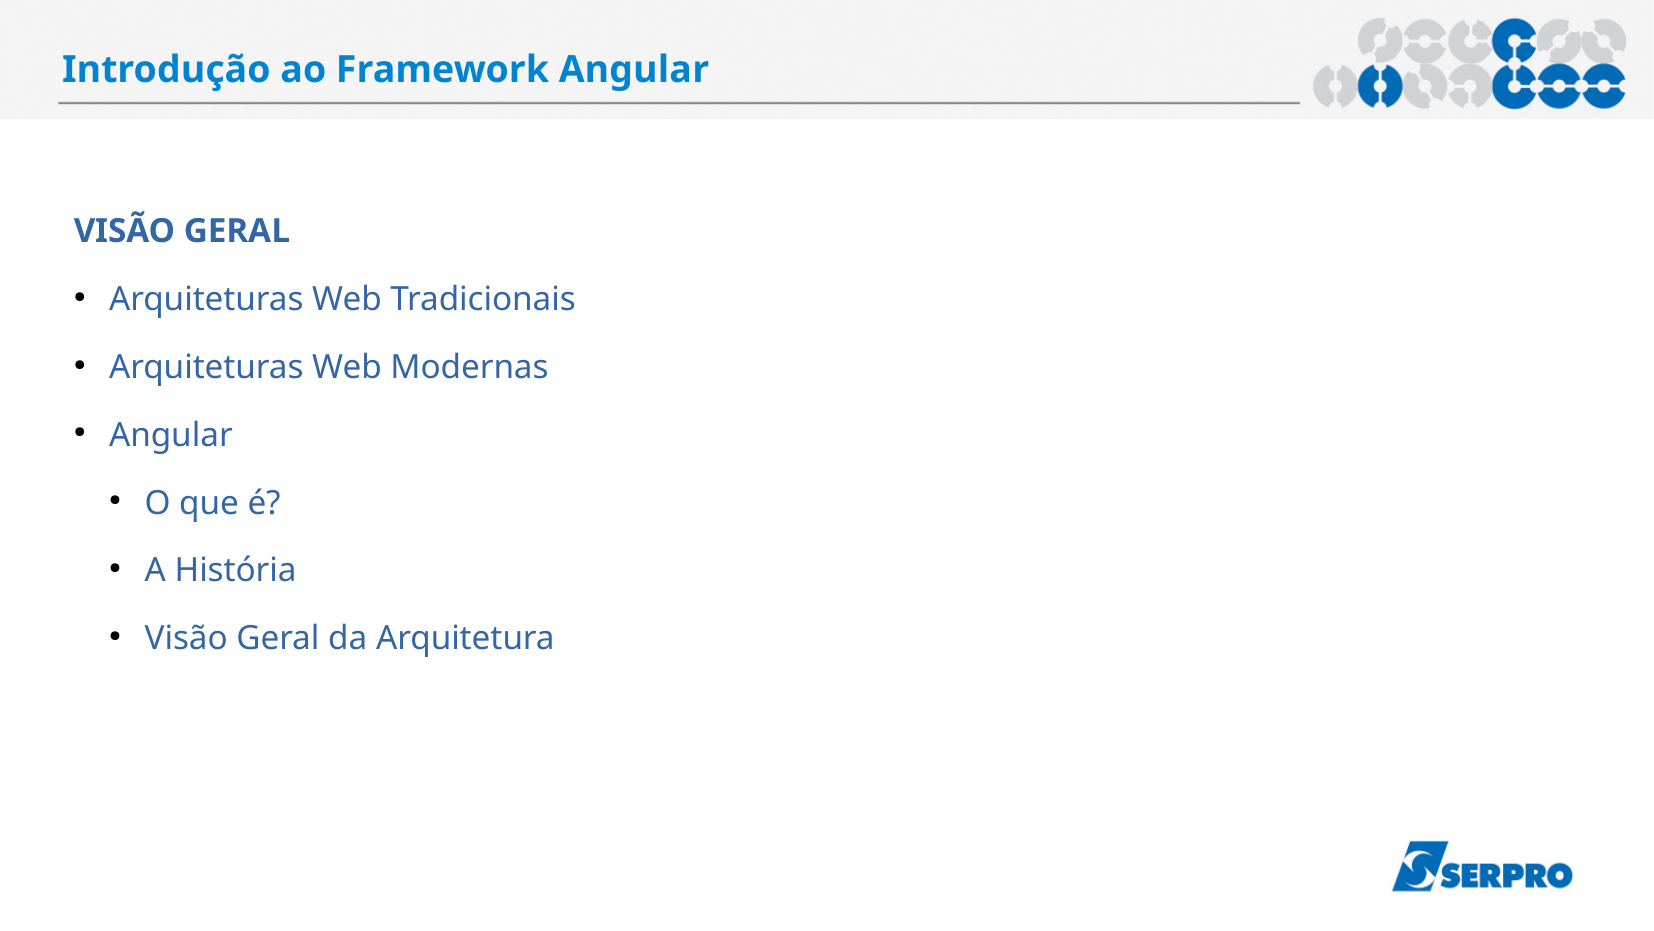

Introdução ao Framework Angular
VISÃO GERAL
Arquiteturas Web Tradicionais
Arquiteturas Web Modernas
Angular
O que é?
A História
Visão Geral da Arquitetura